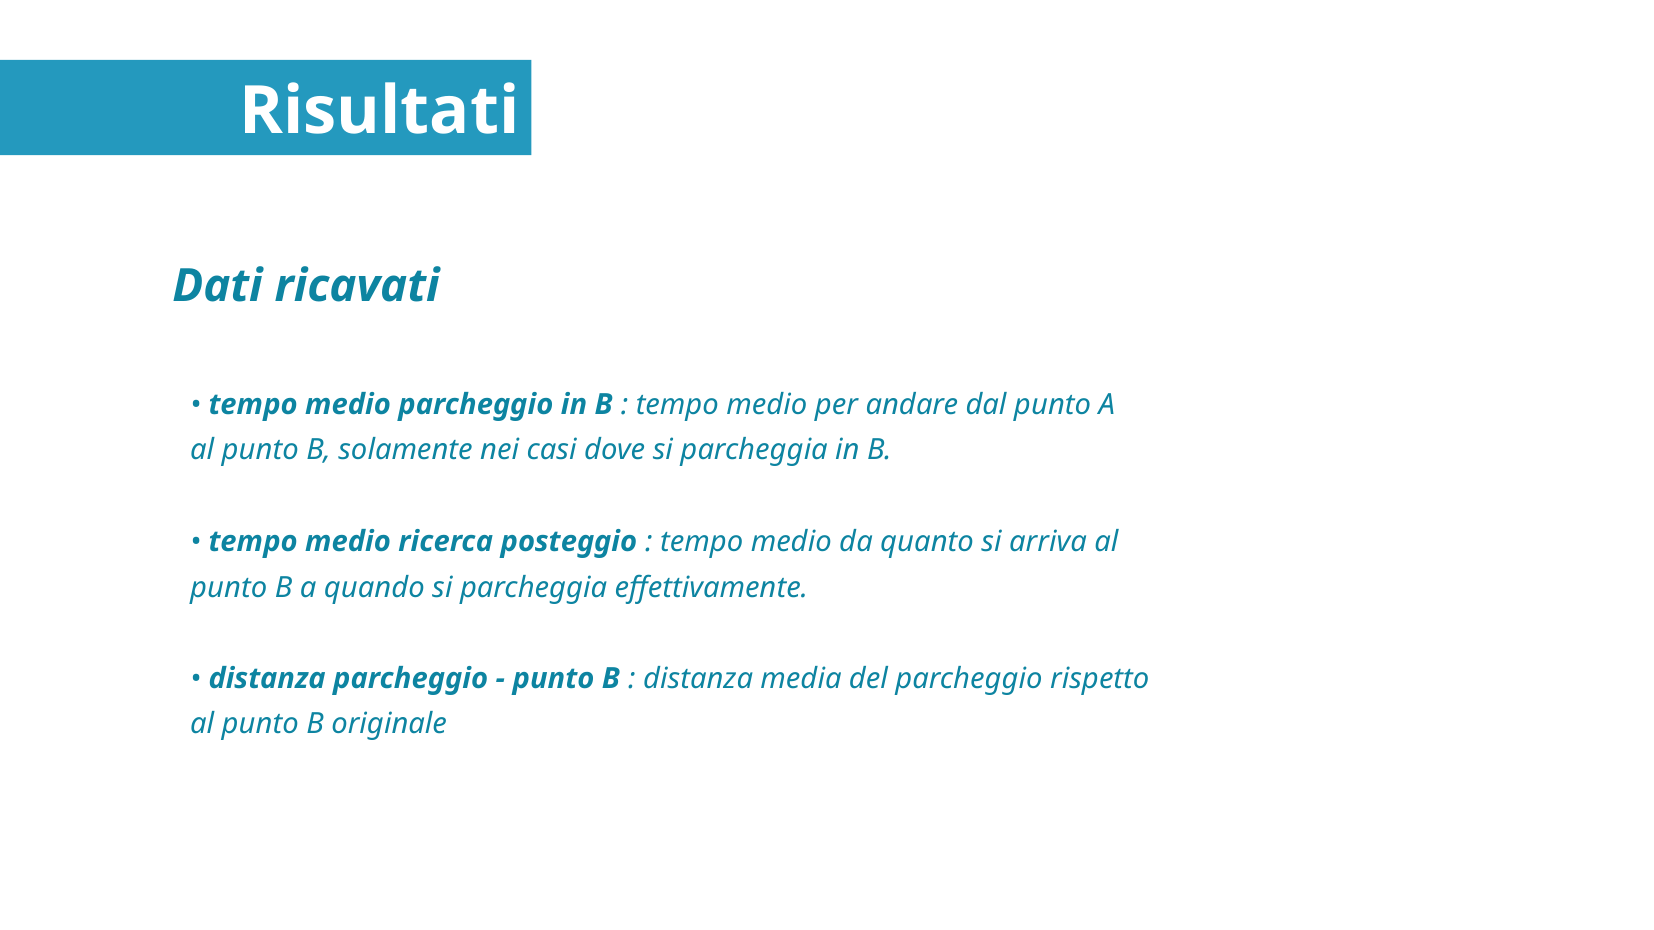

# Risultati
Dati ricavati
• tempo medio parcheggio in B : tempo medio per andare dal punto A
al punto B, solamente nei casi dove si parcheggia in B.
• tempo medio ricerca posteggio : tempo medio da quanto si arriva al
punto B a quando si parcheggia effettivamente.
• distanza parcheggio - punto B : distanza media del parcheggio rispetto
al punto B originale